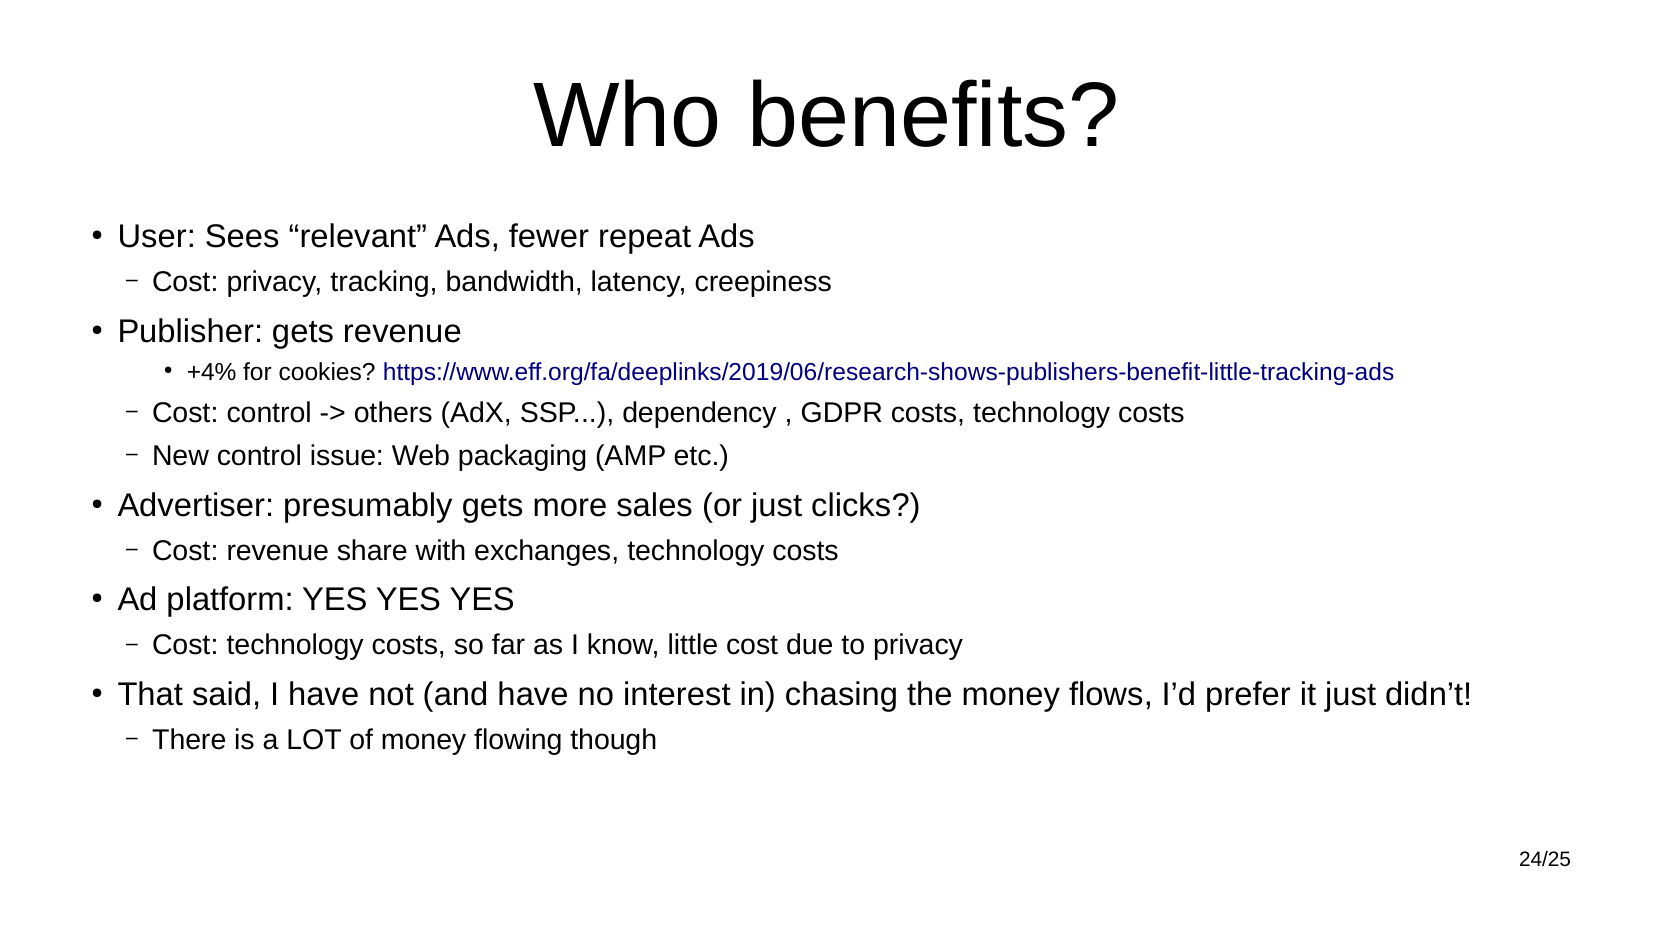

# Who benefits?
User: Sees “relevant” Ads, fewer repeat Ads
Cost: privacy, tracking, bandwidth, latency, creepiness
Publisher: gets revenue
+4% for cookies? https://www.eff.org/fa/deeplinks/2019/06/research-shows-publishers-benefit-little-tracking-ads
Cost: control -> others (AdX, SSP...), dependency , GDPR costs, technology costs
New control issue: Web packaging (AMP etc.)
Advertiser: presumably gets more sales (or just clicks?)
Cost: revenue share with exchanges, technology costs
Ad platform: YES YES YES
Cost: technology costs, so far as I know, little cost due to privacy
That said, I have not (and have no interest in) chasing the money flows, I’d prefer it just didn’t!
There is a LOT of money flowing though
24